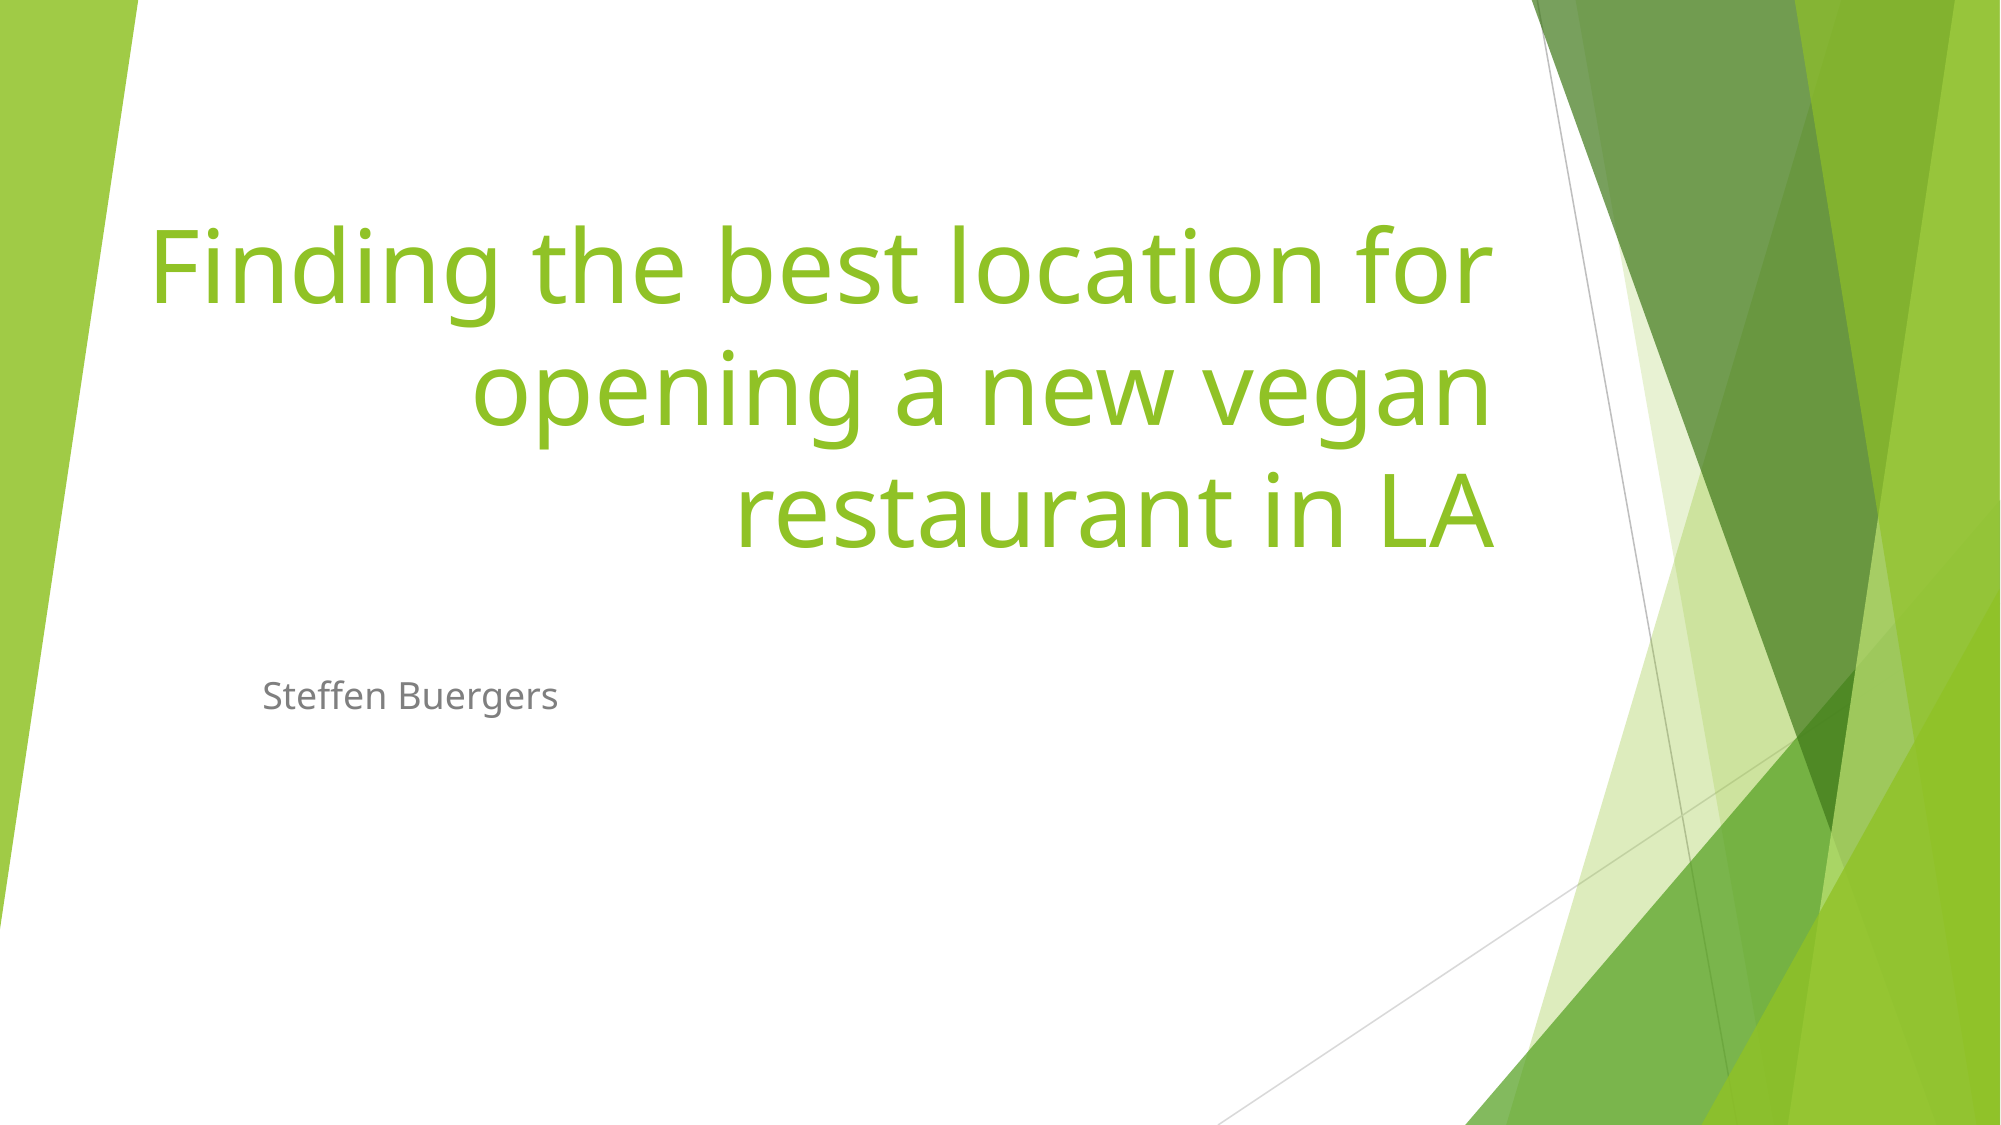

# Finding the best location for opening a new vegan restaurant in LA
Steffen Buergers